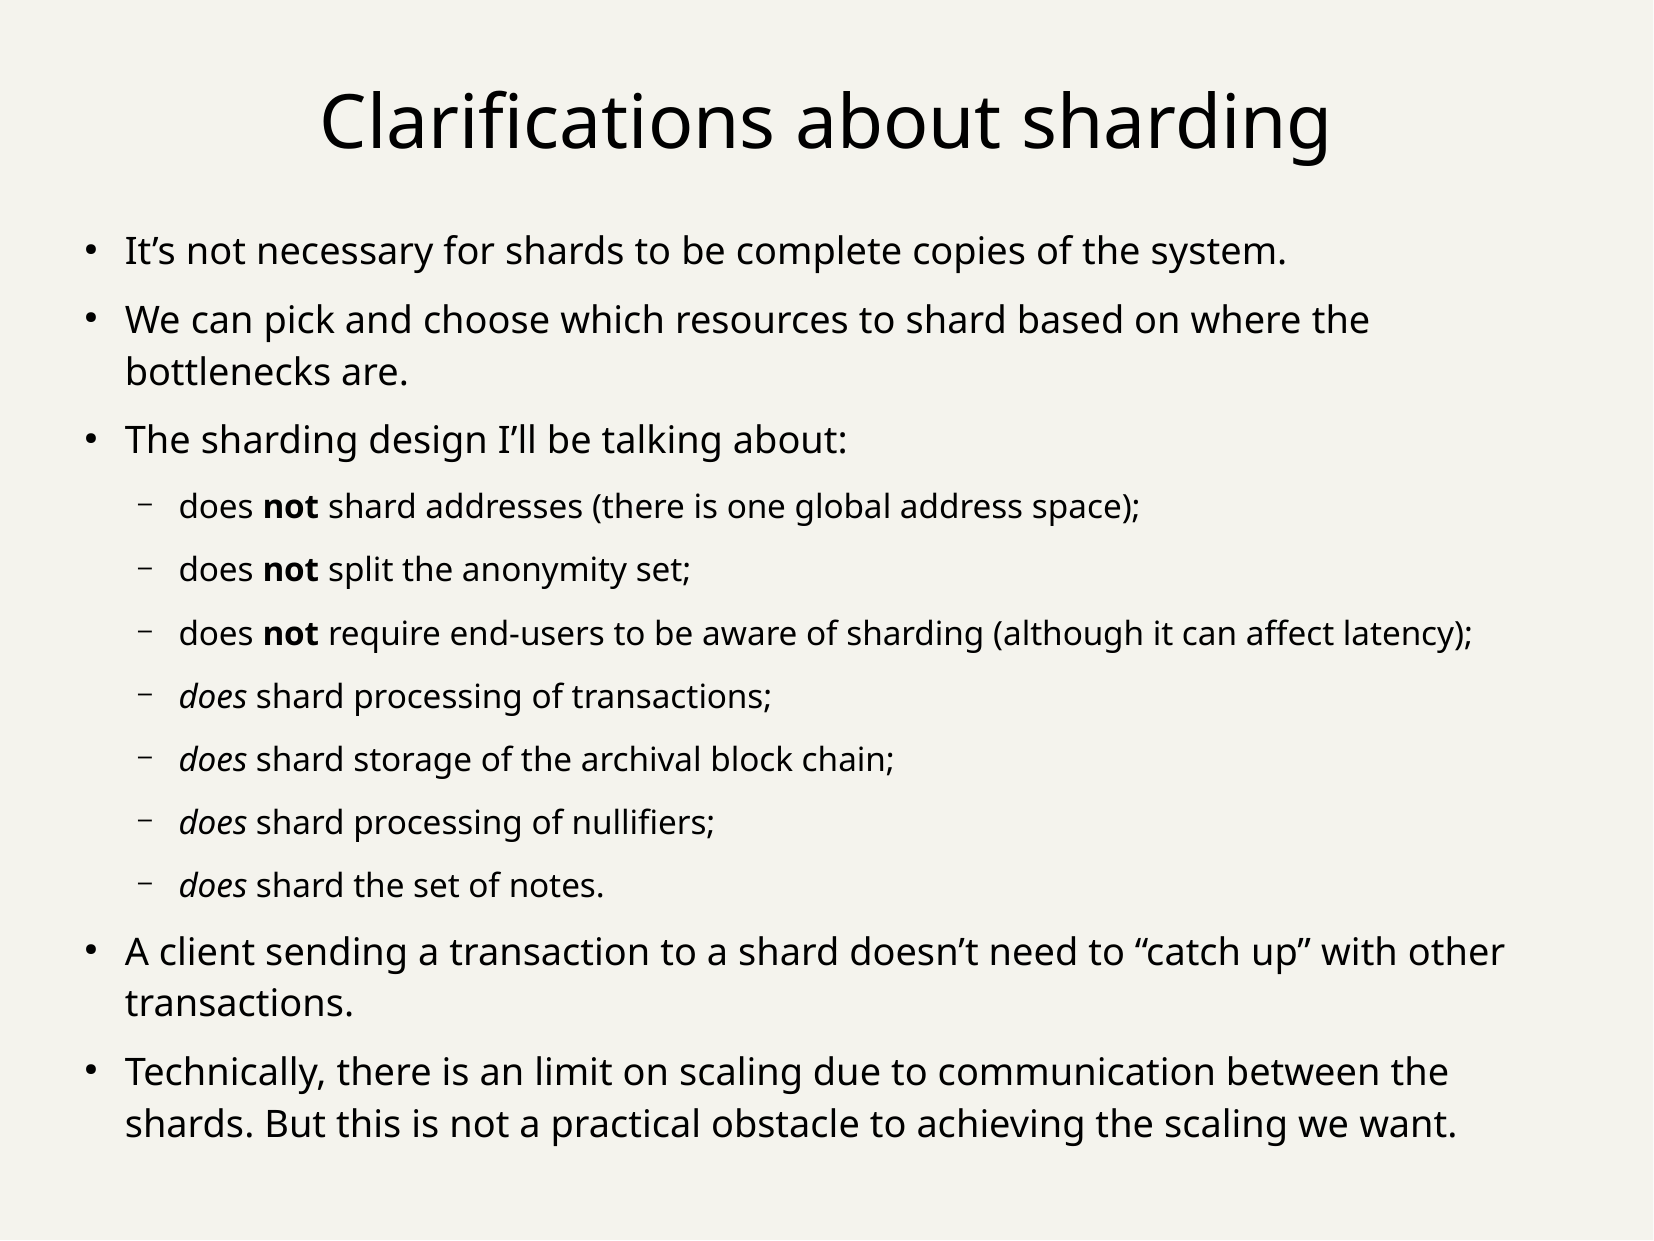

# Clarifications about sharding
It’s not necessary for shards to be complete copies of the system.
We can pick and choose which resources to shard based on where the bottlenecks are.
The sharding design I’ll be talking about:
does not shard addresses (there is one global address space);
does not split the anonymity set;
does not require end-users to be aware of sharding (although it can affect latency);
does shard processing of transactions;
does shard storage of the archival block chain;
does shard processing of nullifiers;
does shard the set of notes.
A client sending a transaction to a shard doesn’t need to “catch up” with other transactions.
Technically, there is an limit on scaling due to communication between the shards. But this is not a practical obstacle to achieving the scaling we want.